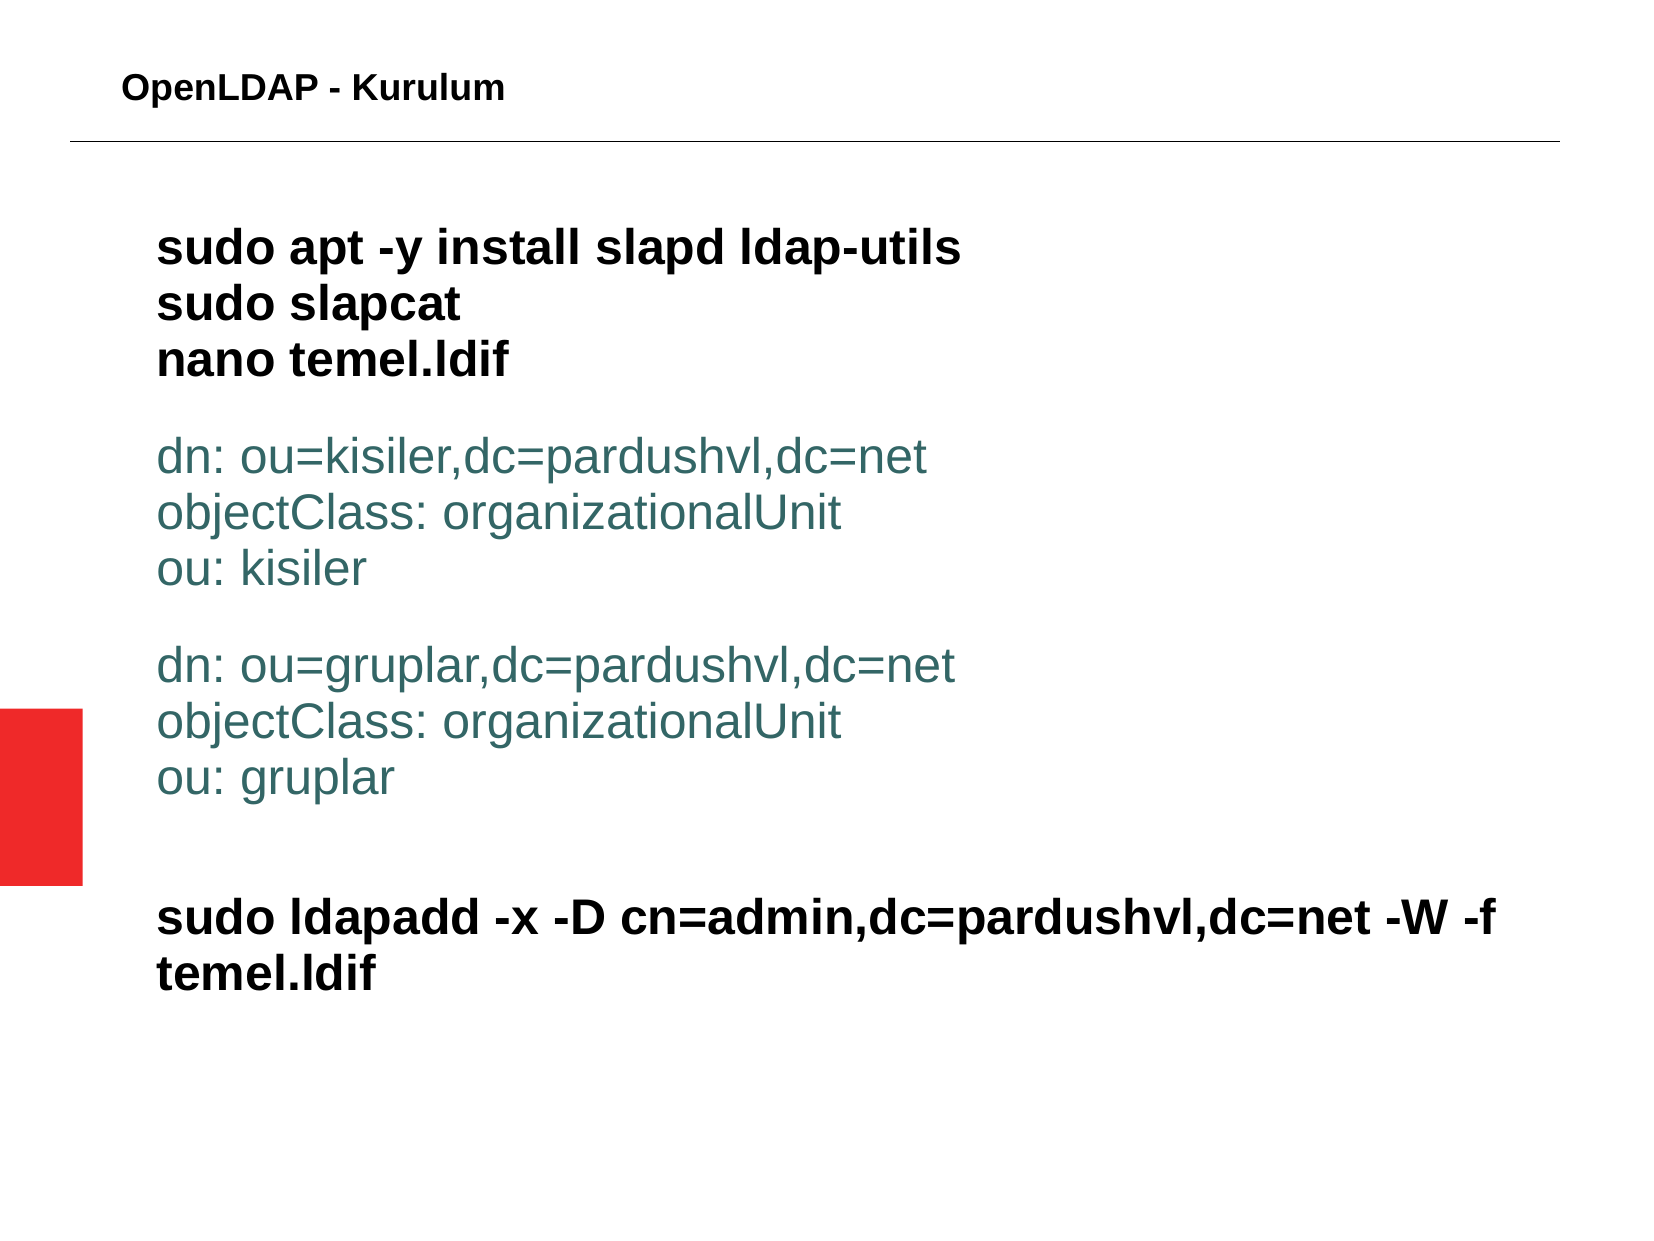

OpenLDAP - Kurulum
sudo apt -y install slapd ldap-utils
sudo slapcat
nano temel.ldif
dn: ou=kisiler,dc=pardushvl,dc=net
objectClass: organizationalUnit
ou: kisiler
dn: ou=gruplar,dc=pardushvl,dc=net
objectClass: organizationalUnit
ou: gruplar
sudo ldapadd -x -D cn=admin,dc=pardushvl,dc=net -W -f temel.ldif